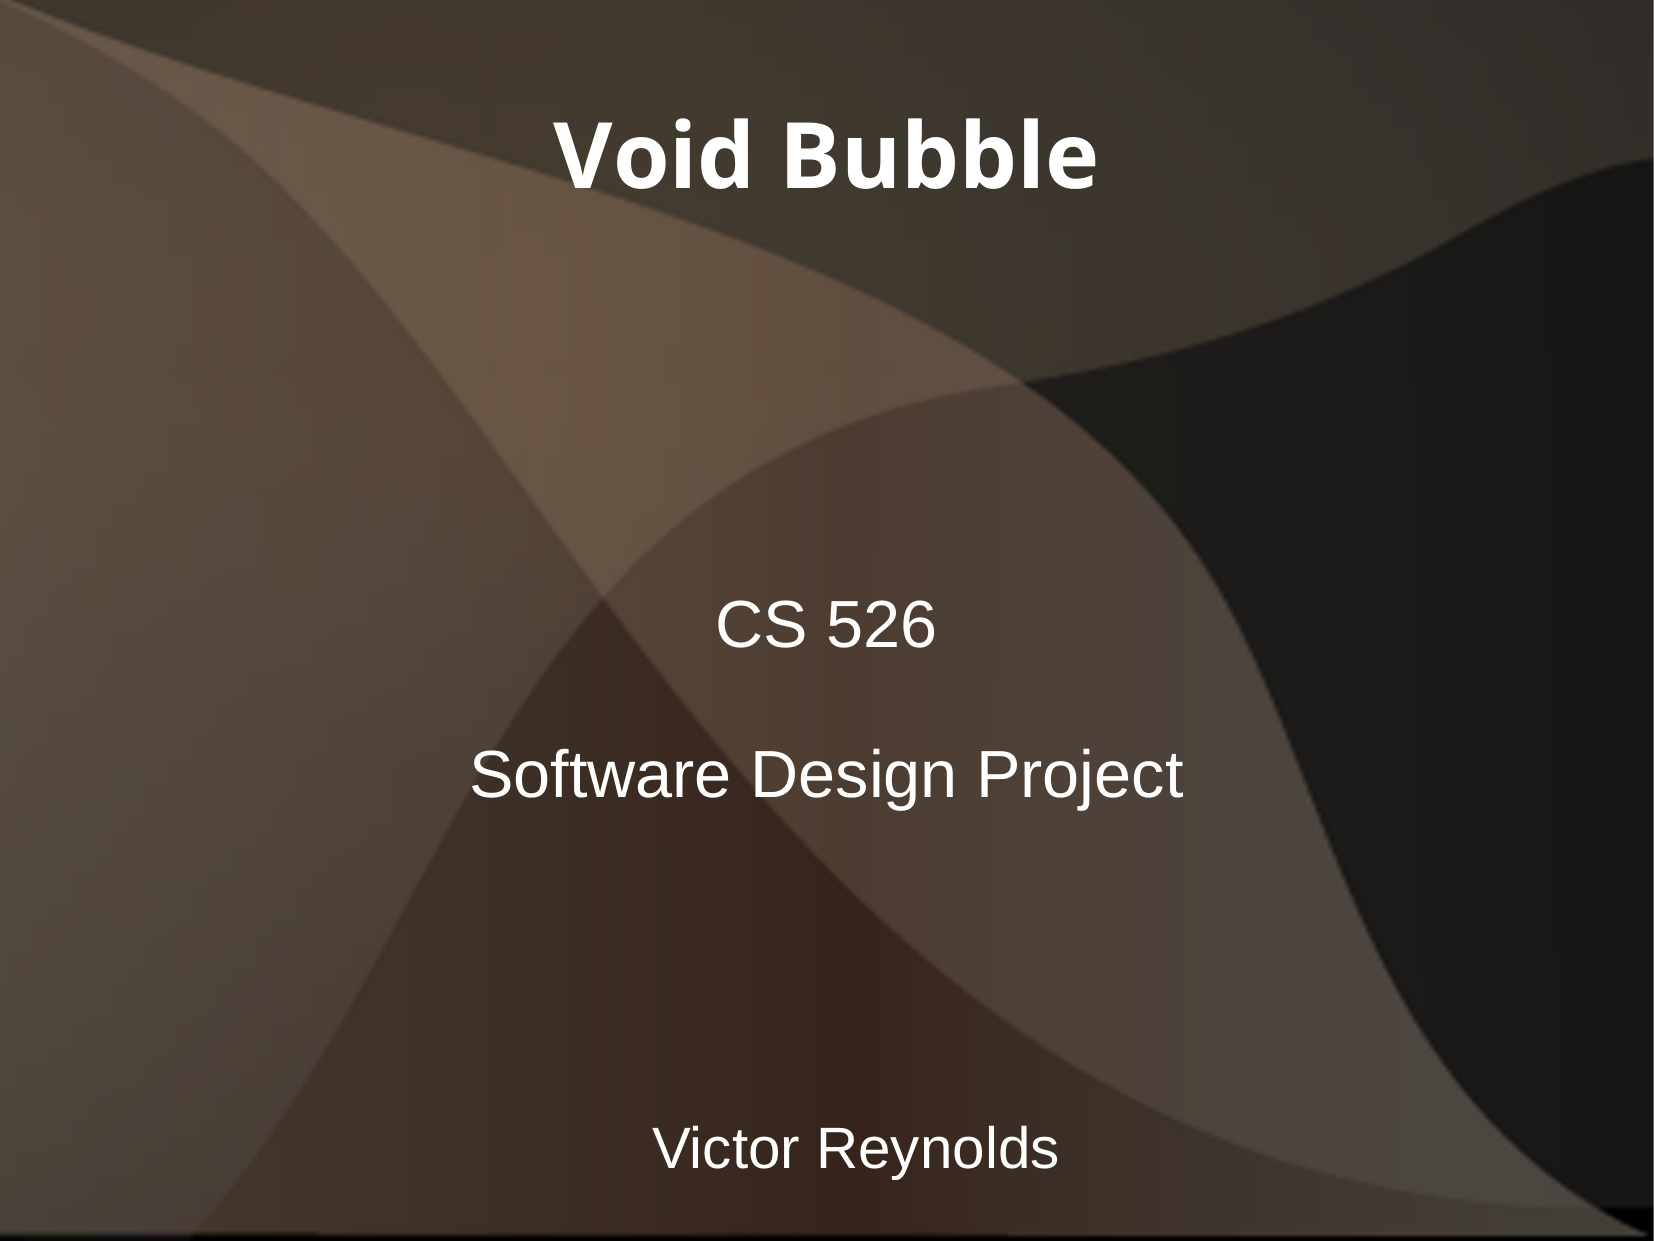

# Void Bubble
CS 526
Software Design Project
Victor Reynolds